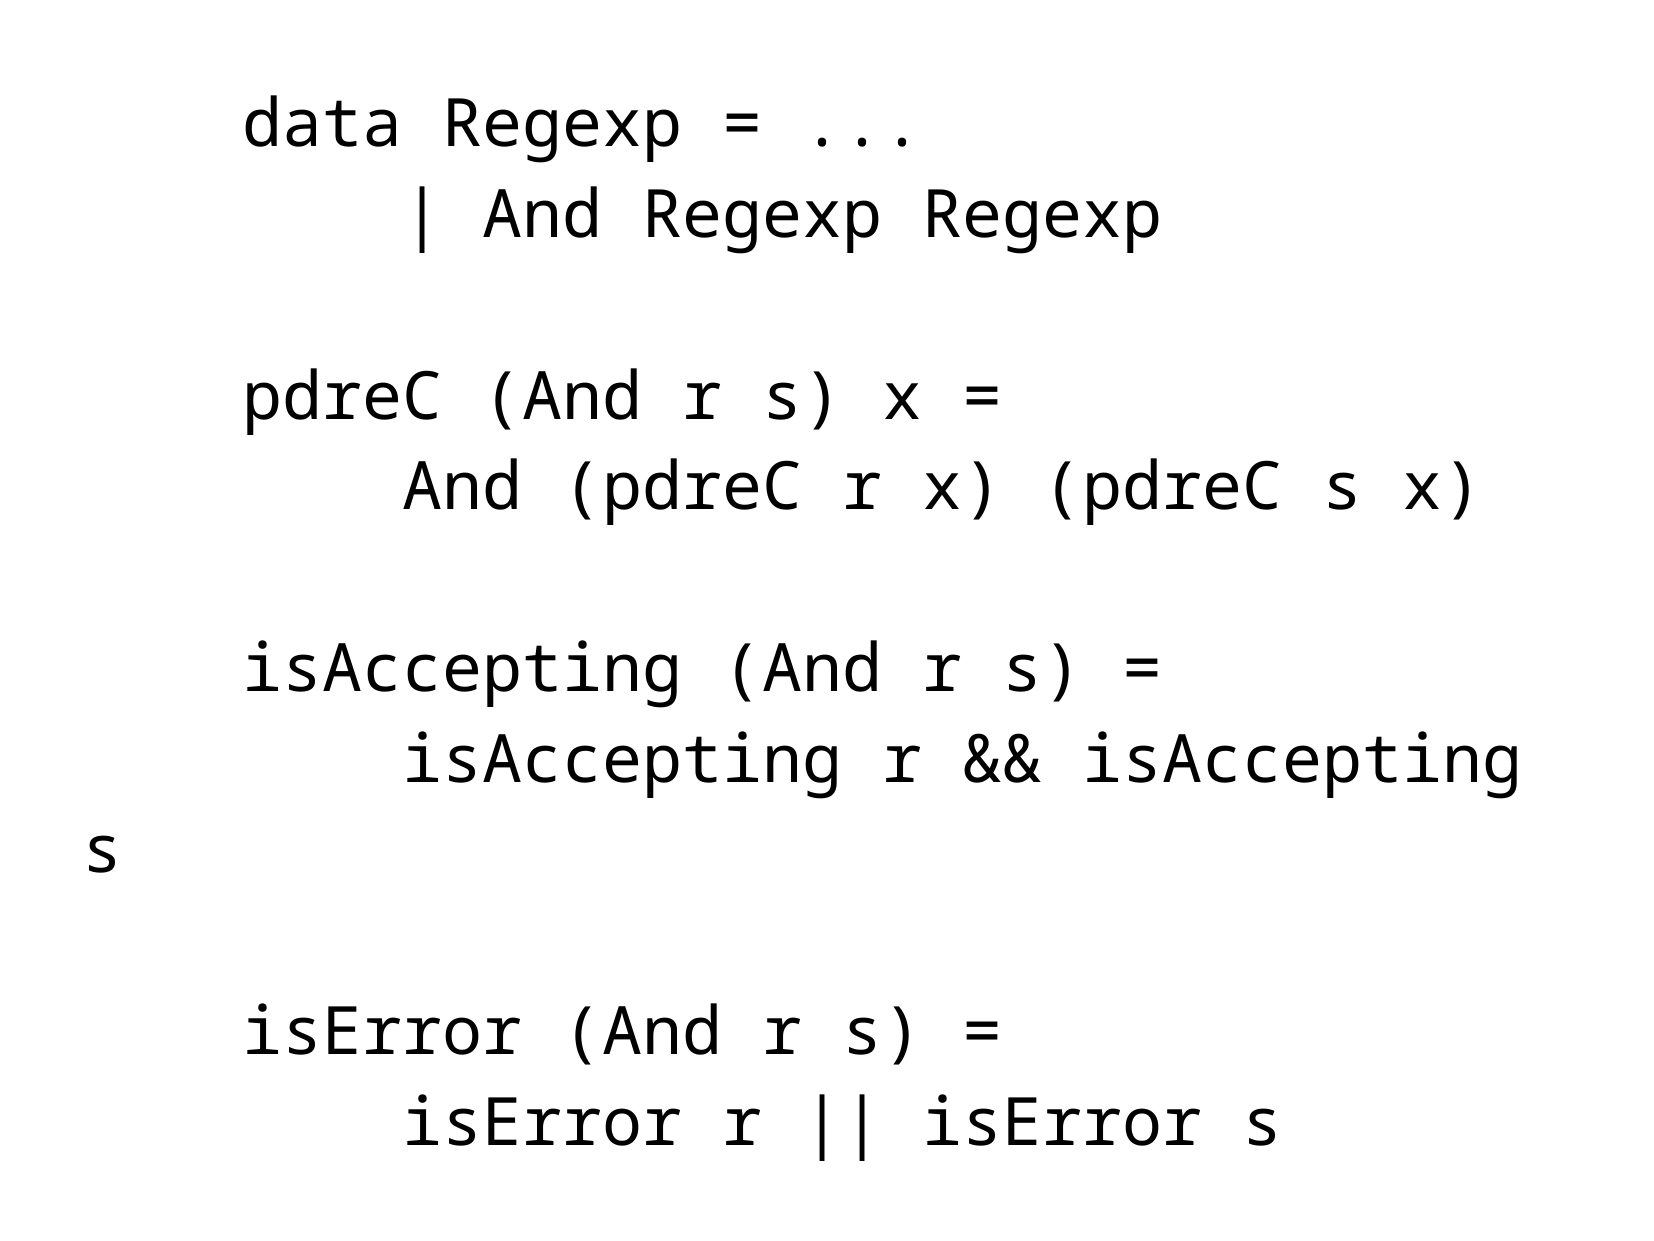

# data Regexp = ...
 | And Regexp Regexp
 pdreC (And r s) x =
 And (pdreC r x) (pdreC s x)
 isAccepting (And r s) =
 isAccepting r && isAccepting s
 isError (And r s) =
 isError r || isError s